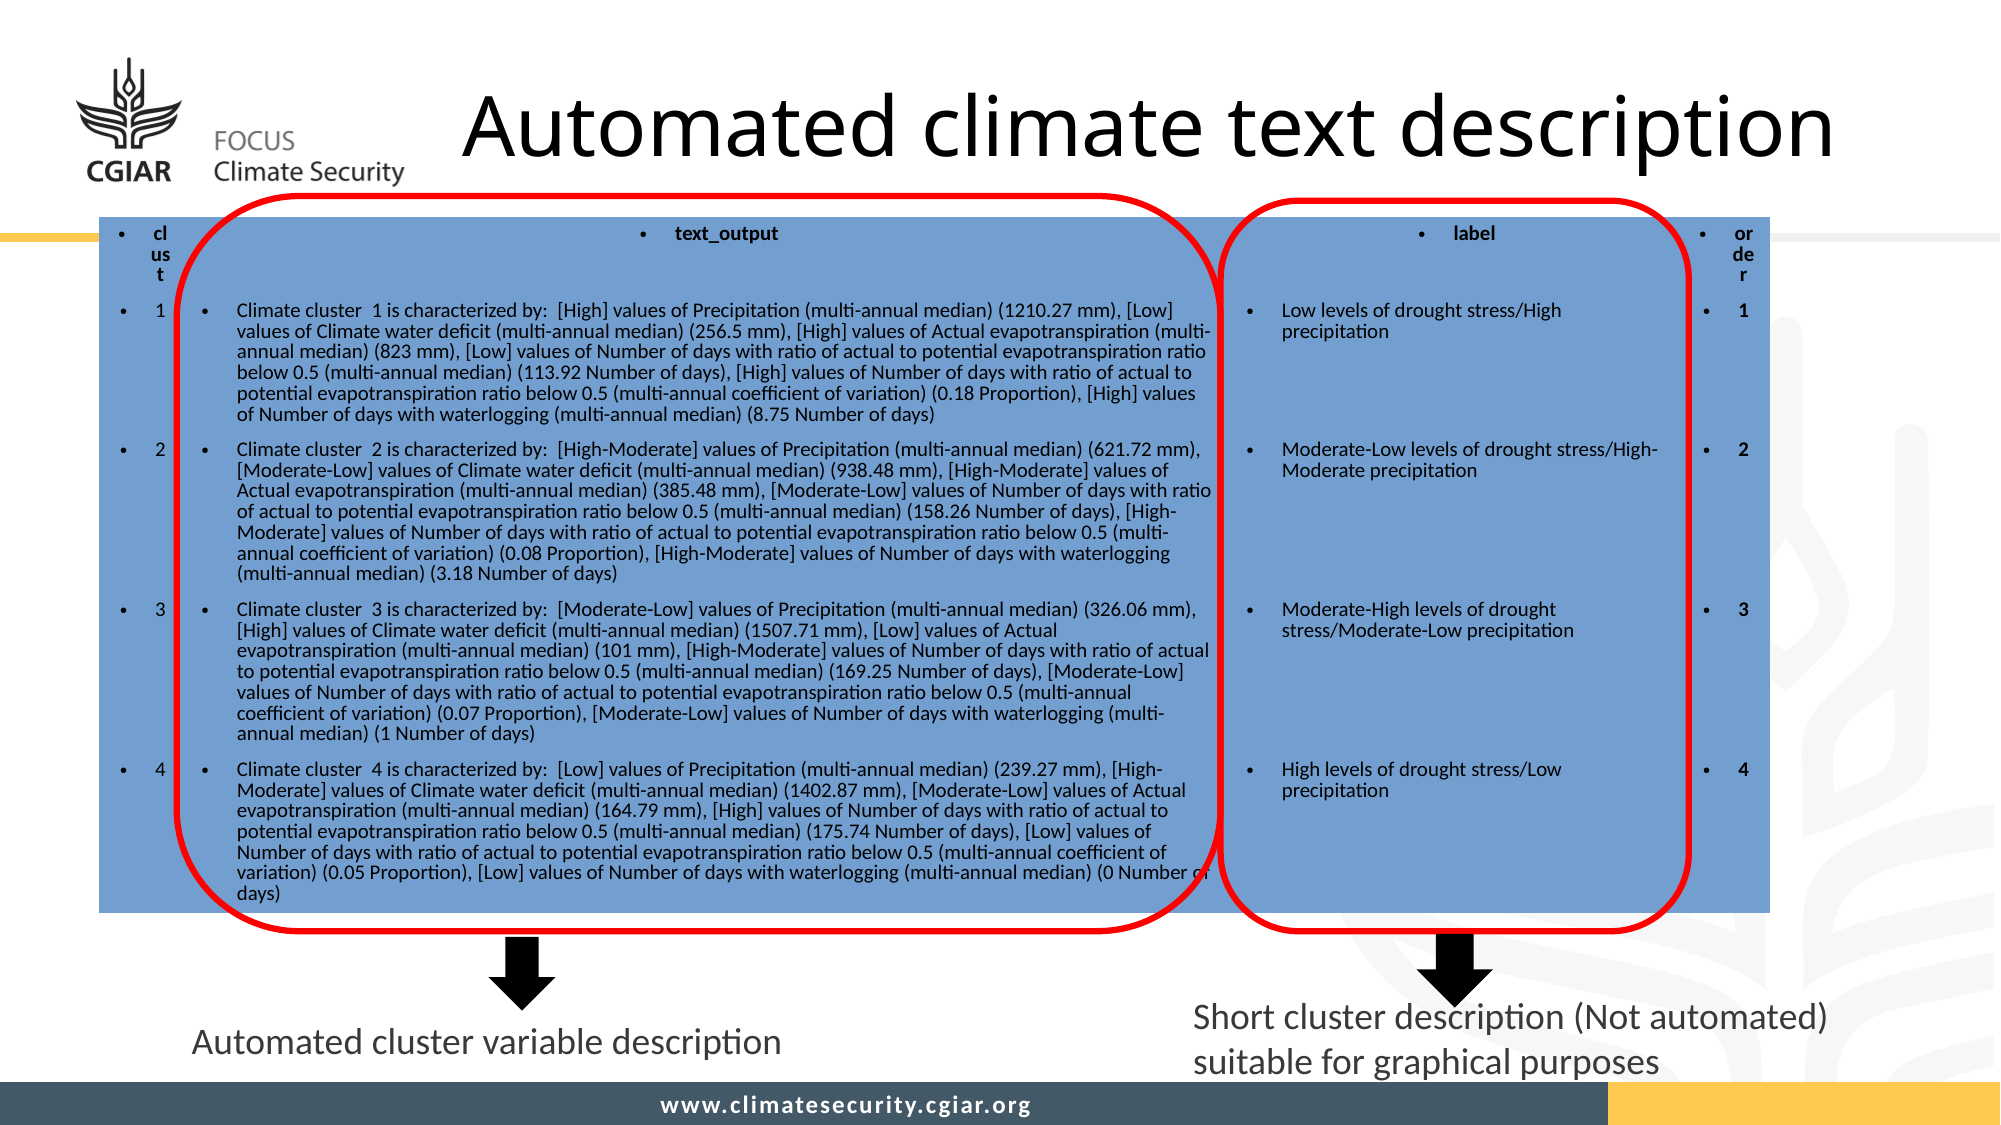

# Automated climate text description
| clust | text\_output | label | order |
| --- | --- | --- | --- |
| 1 | Climate cluster 1 is characterized by: [High] values of Precipitation (multi-annual median) (1210.27 mm), [Low] values of Climate water deficit (multi-annual median) (256.5 mm), [High] values of Actual evapotranspiration (multi-annual median) (823 mm), [Low] values of Number of days with ratio of actual to potential evapotranspiration ratio below 0.5 (multi-annual median) (113.92 Number of days), [High] values of Number of days with ratio of actual to potential evapotranspiration ratio below 0.5 (multi-annual coefficient of variation) (0.18 Proportion), [High] values of Number of days with waterlogging (multi-annual median) (8.75 Number of days) | Low levels of drought stress/High precipitation | 1 |
| 2 | Climate cluster 2 is characterized by: [High-Moderate] values of Precipitation (multi-annual median) (621.72 mm), [Moderate-Low] values of Climate water deficit (multi-annual median) (938.48 mm), [High-Moderate] values of Actual evapotranspiration (multi-annual median) (385.48 mm), [Moderate-Low] values of Number of days with ratio of actual to potential evapotranspiration ratio below 0.5 (multi-annual median) (158.26 Number of days), [High-Moderate] values of Number of days with ratio of actual to potential evapotranspiration ratio below 0.5 (multi-annual coefficient of variation) (0.08 Proportion), [High-Moderate] values of Number of days with waterlogging (multi-annual median) (3.18 Number of days) | Moderate-Low levels of drought stress/High-Moderate precipitation | 2 |
| 3 | Climate cluster 3 is characterized by: [Moderate-Low] values of Precipitation (multi-annual median) (326.06 mm), [High] values of Climate water deficit (multi-annual median) (1507.71 mm), [Low] values of Actual evapotranspiration (multi-annual median) (101 mm), [High-Moderate] values of Number of days with ratio of actual to potential evapotranspiration ratio below 0.5 (multi-annual median) (169.25 Number of days), [Moderate-Low] values of Number of days with ratio of actual to potential evapotranspiration ratio below 0.5 (multi-annual coefficient of variation) (0.07 Proportion), [Moderate-Low] values of Number of days with waterlogging (multi-annual median) (1 Number of days) | Moderate-High levels of drought stress/Moderate-Low precipitation | 3 |
| 4 | Climate cluster 4 is characterized by: [Low] values of Precipitation (multi-annual median) (239.27 mm), [High-Moderate] values of Climate water deficit (multi-annual median) (1402.87 mm), [Moderate-Low] values of Actual evapotranspiration (multi-annual median) (164.79 mm), [High] values of Number of days with ratio of actual to potential evapotranspiration ratio below 0.5 (multi-annual median) (175.74 Number of days), [Low] values of Number of days with ratio of actual to potential evapotranspiration ratio below 0.5 (multi-annual coefficient of variation) (0.05 Proportion), [Low] values of Number of days with waterlogging (multi-annual median) (0 Number of days) | High levels of drought stress/Low precipitation | 4 |
Short cluster description (Not automated) suitable for graphical purposes
Automated cluster variable description